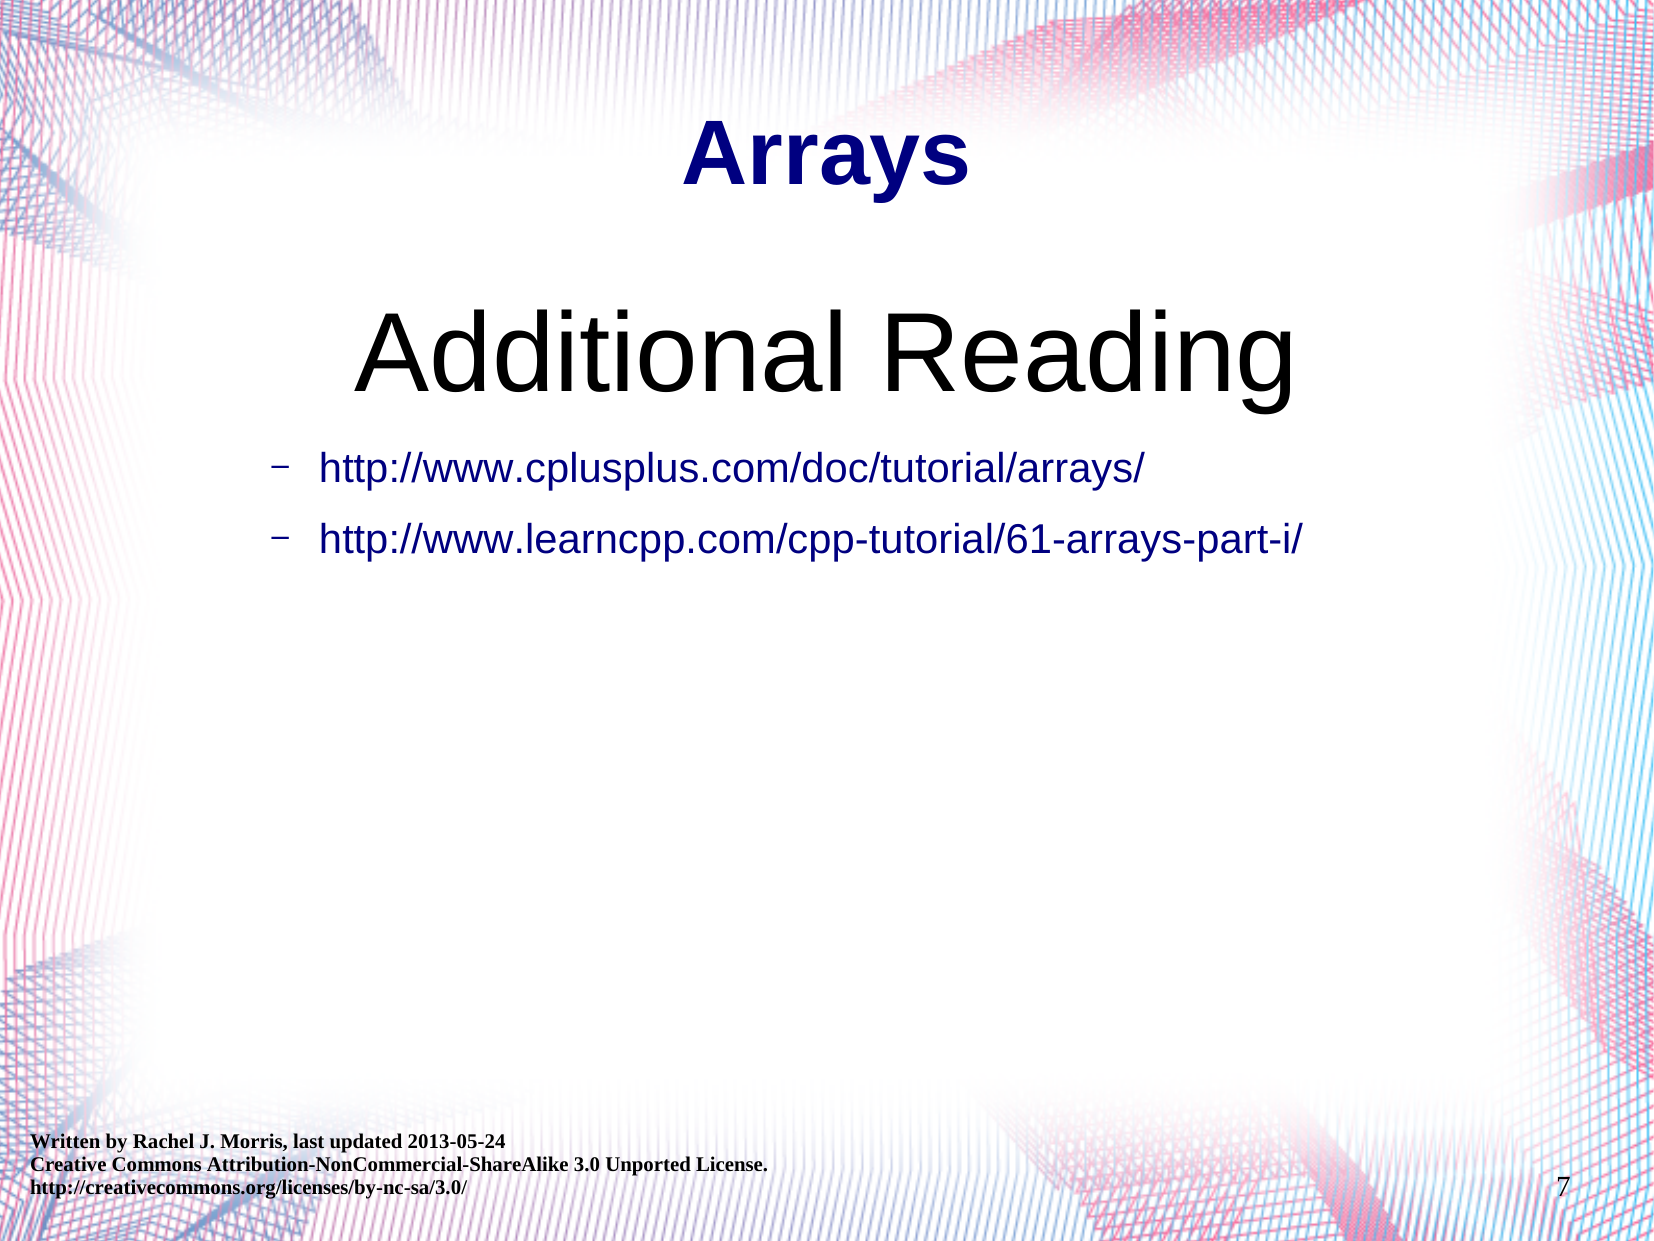

# Arrays
Additional Reading
http://www.cplusplus.com/doc/tutorial/arrays/
http://www.learncpp.com/cpp-tutorial/61-arrays-part-i/
7